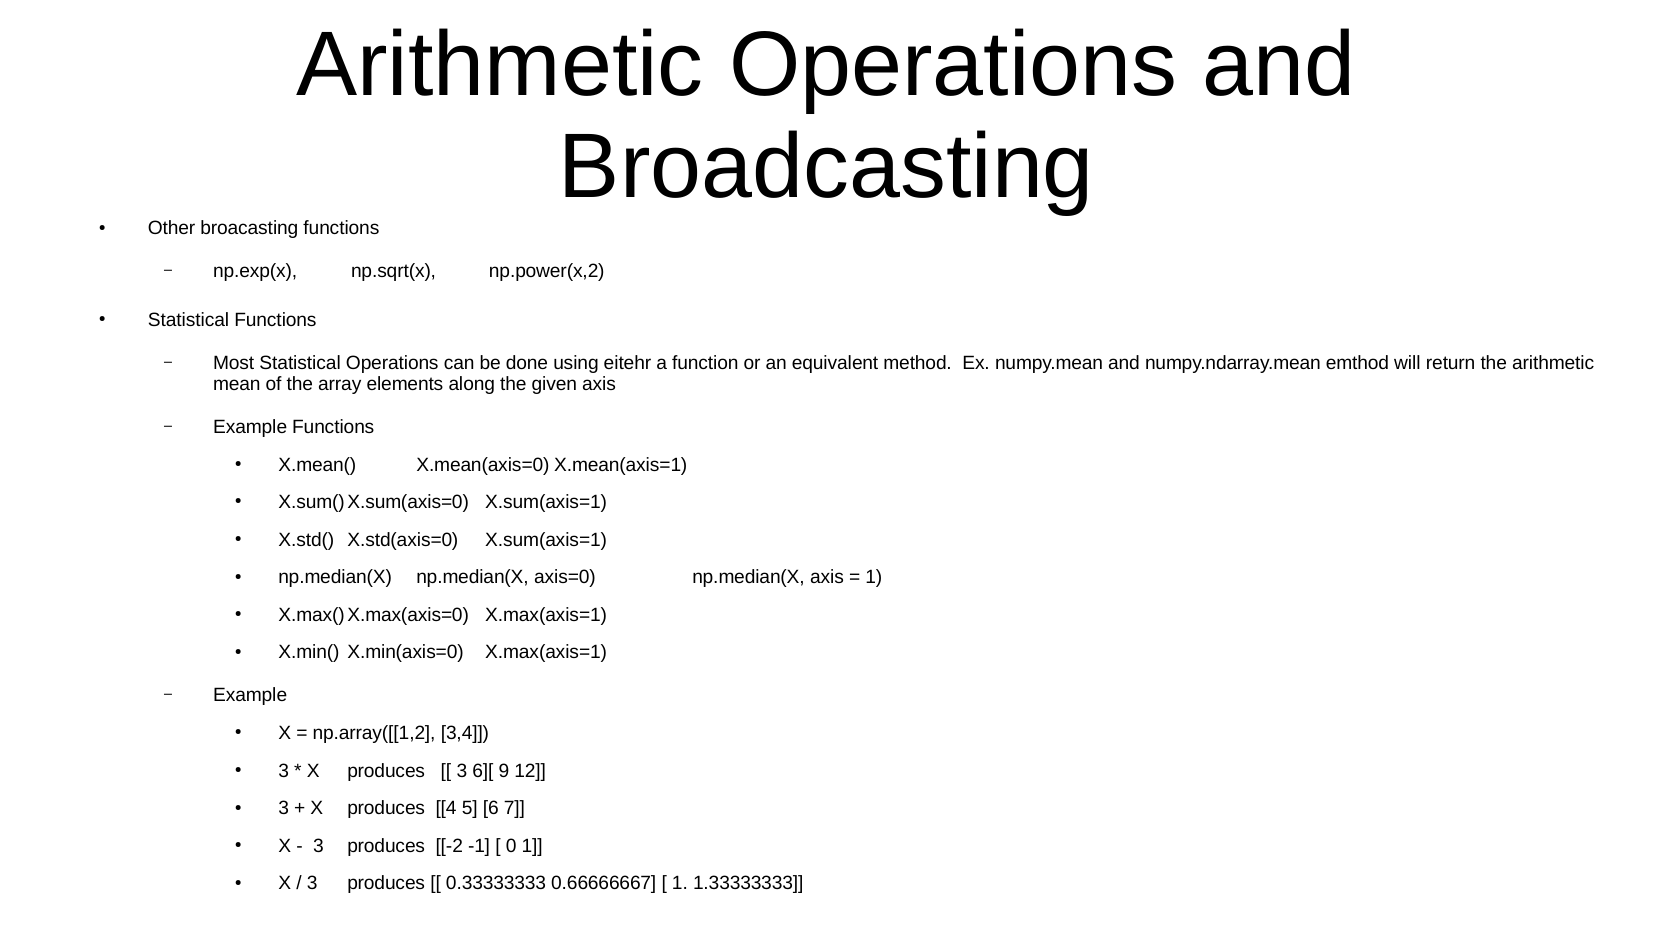

# Arithmetic Operations and Broadcasting
Other broacasting functions
np.exp(x), 		np.sqrt(x),		np.power(x,2)
Statistical Functions
Most Statistical Operations can be done using eitehr a function or an equivalent method. Ex. numpy.mean and numpy.ndarray.mean emthod will return the arithmetic mean of the array elements along the given axis
Example Functions
X.mean()		X.mean(axis=0)			X.mean(axis=1)
X.sum()			X.sum(axis=0)			X.sum(axis=1)
X.std()			X.std(axis=0)			X.sum(axis=1)
np.median(X)		np.median(X, axis=0)		np.median(X, axis = 1)
X.max()			X.max(axis=0)			X.max(axis=1)
X.min()			X.min(axis=0)			X.max(axis=1)
Example
X = np.array([[1,2], [3,4]])
3 * X 	produces [[ 3 6][ 9 12]]
3 + X	produces [[4 5] [6 7]]
X - 3 	produces [[-2 -1] [ 0 1]]
X / 3	produces [[ 0.33333333 0.66666667] [ 1. 1.33333333]]